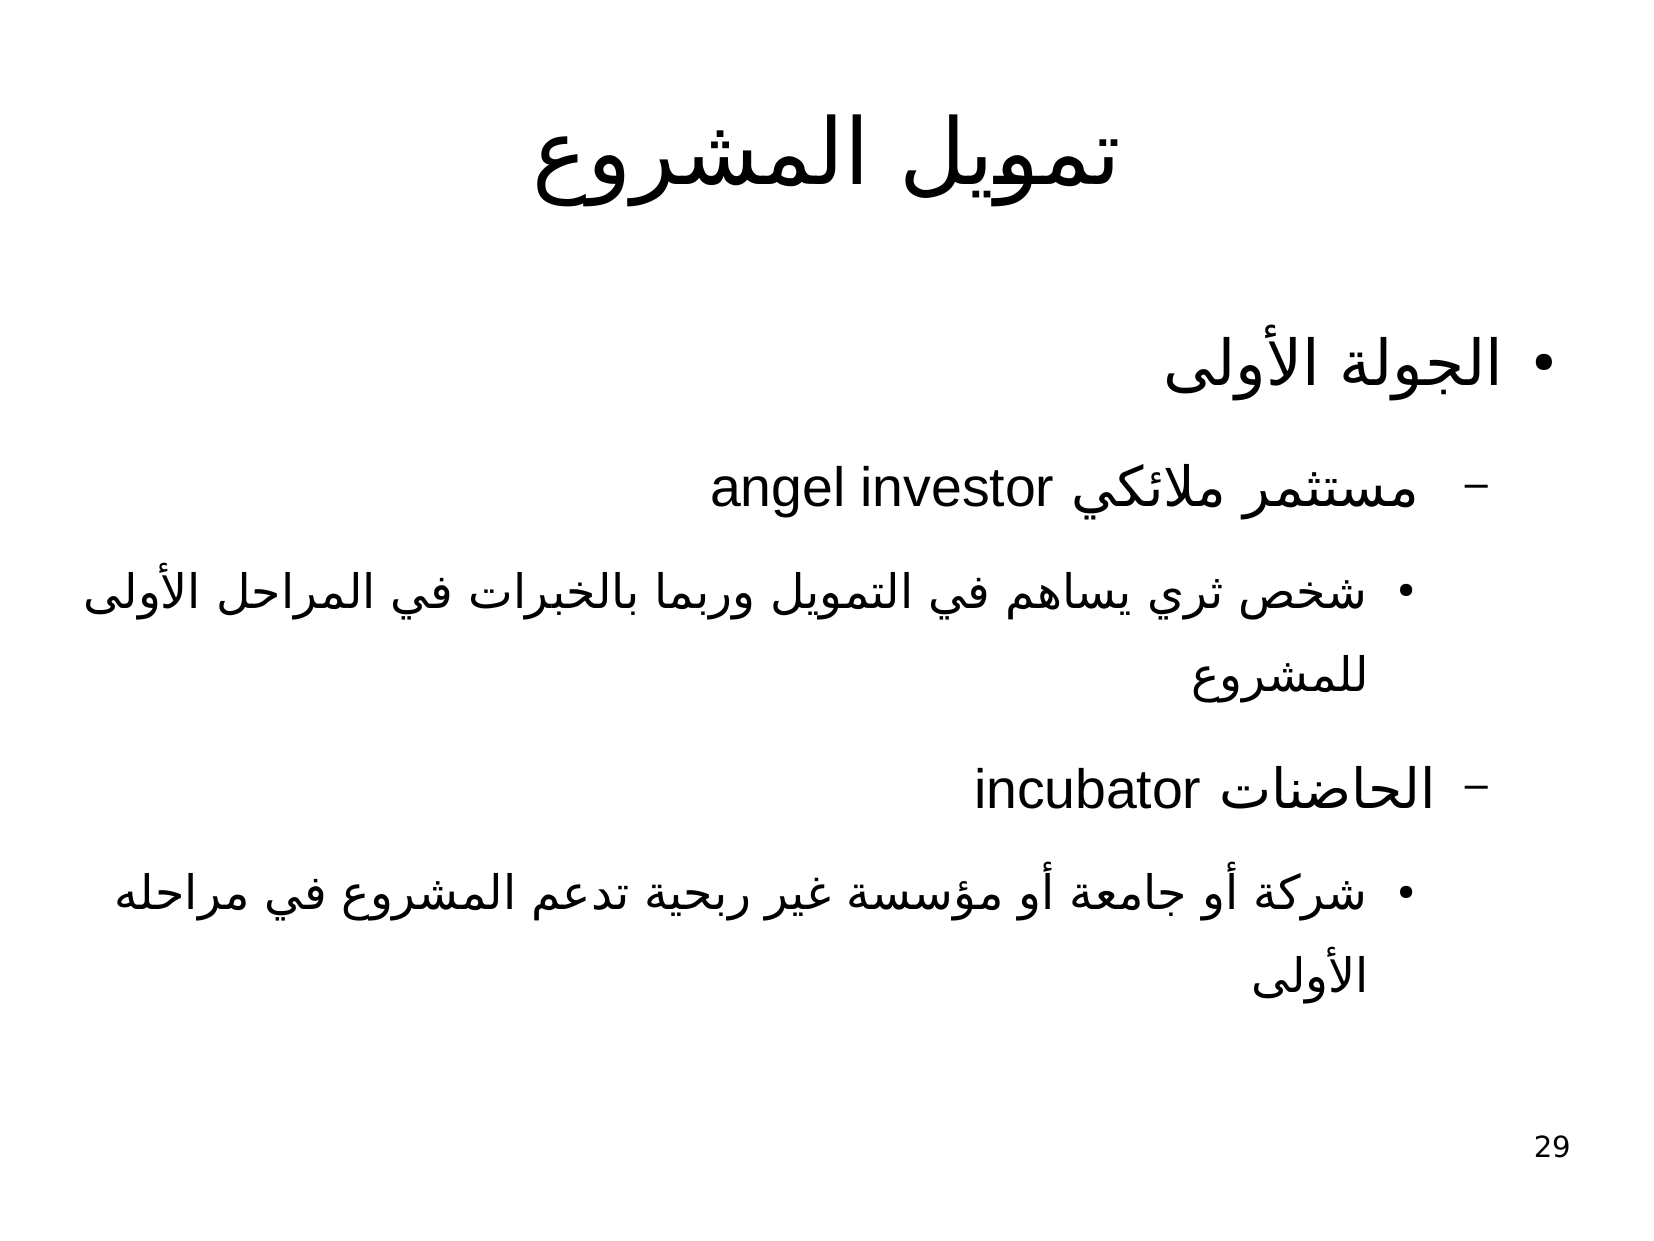

# تمويل المشروع
الجولة الأولى
 مستثمر ملائكي angel investor
شخص ثري يساهم في التمويل وربما بالخبرات في المراحل الأولى للمشروع
الحاضنات incubator
شركة أو جامعة أو مؤسسة غير ربحية تدعم المشروع في مراحله الأولى
29